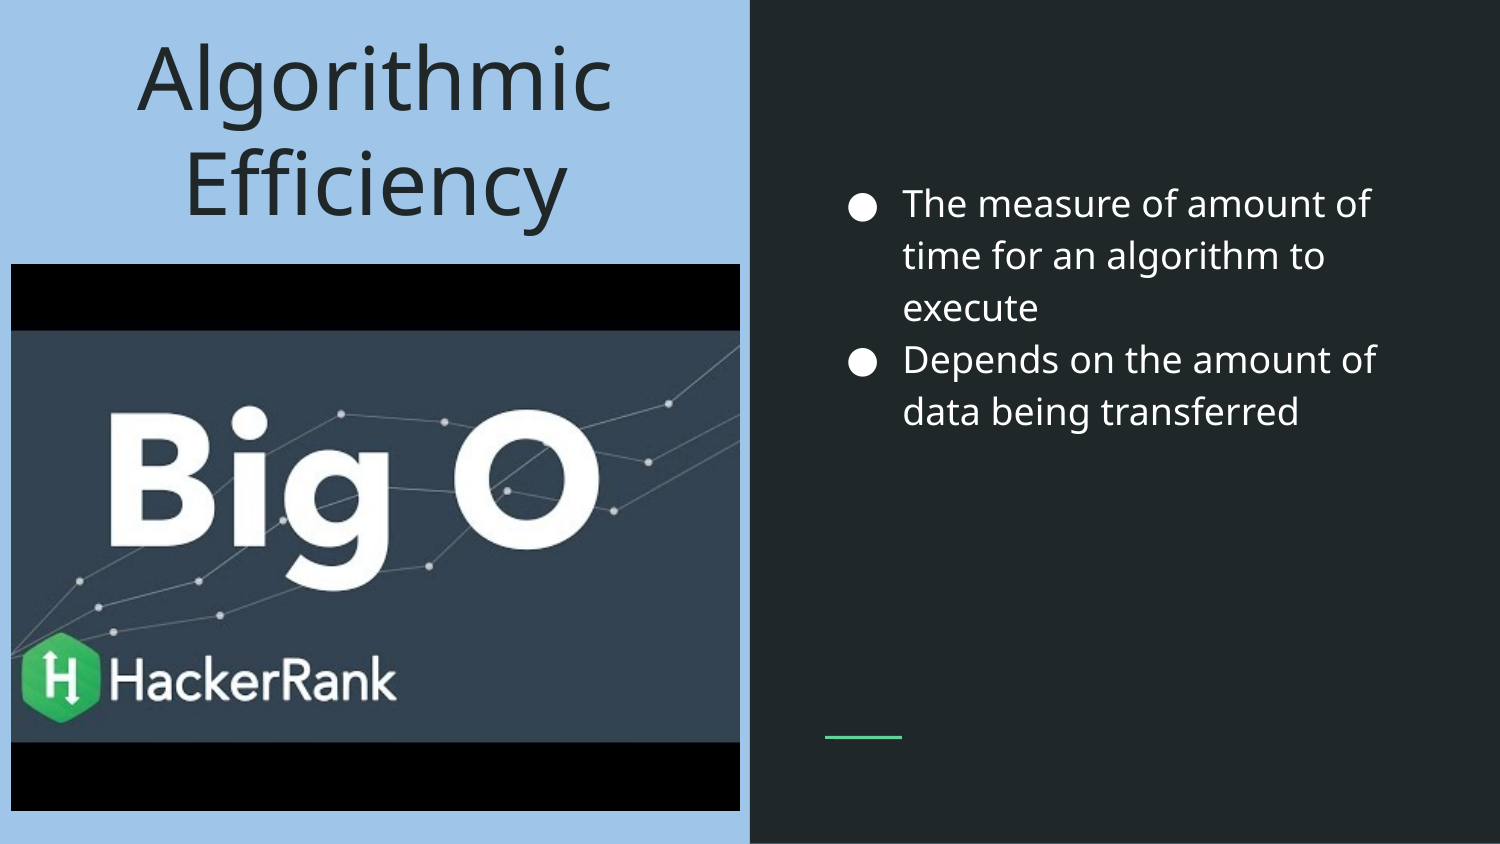

# Algorithmic Efficiency
The measure of amount of time for an algorithm to execute
Depends on the amount of data being transferred